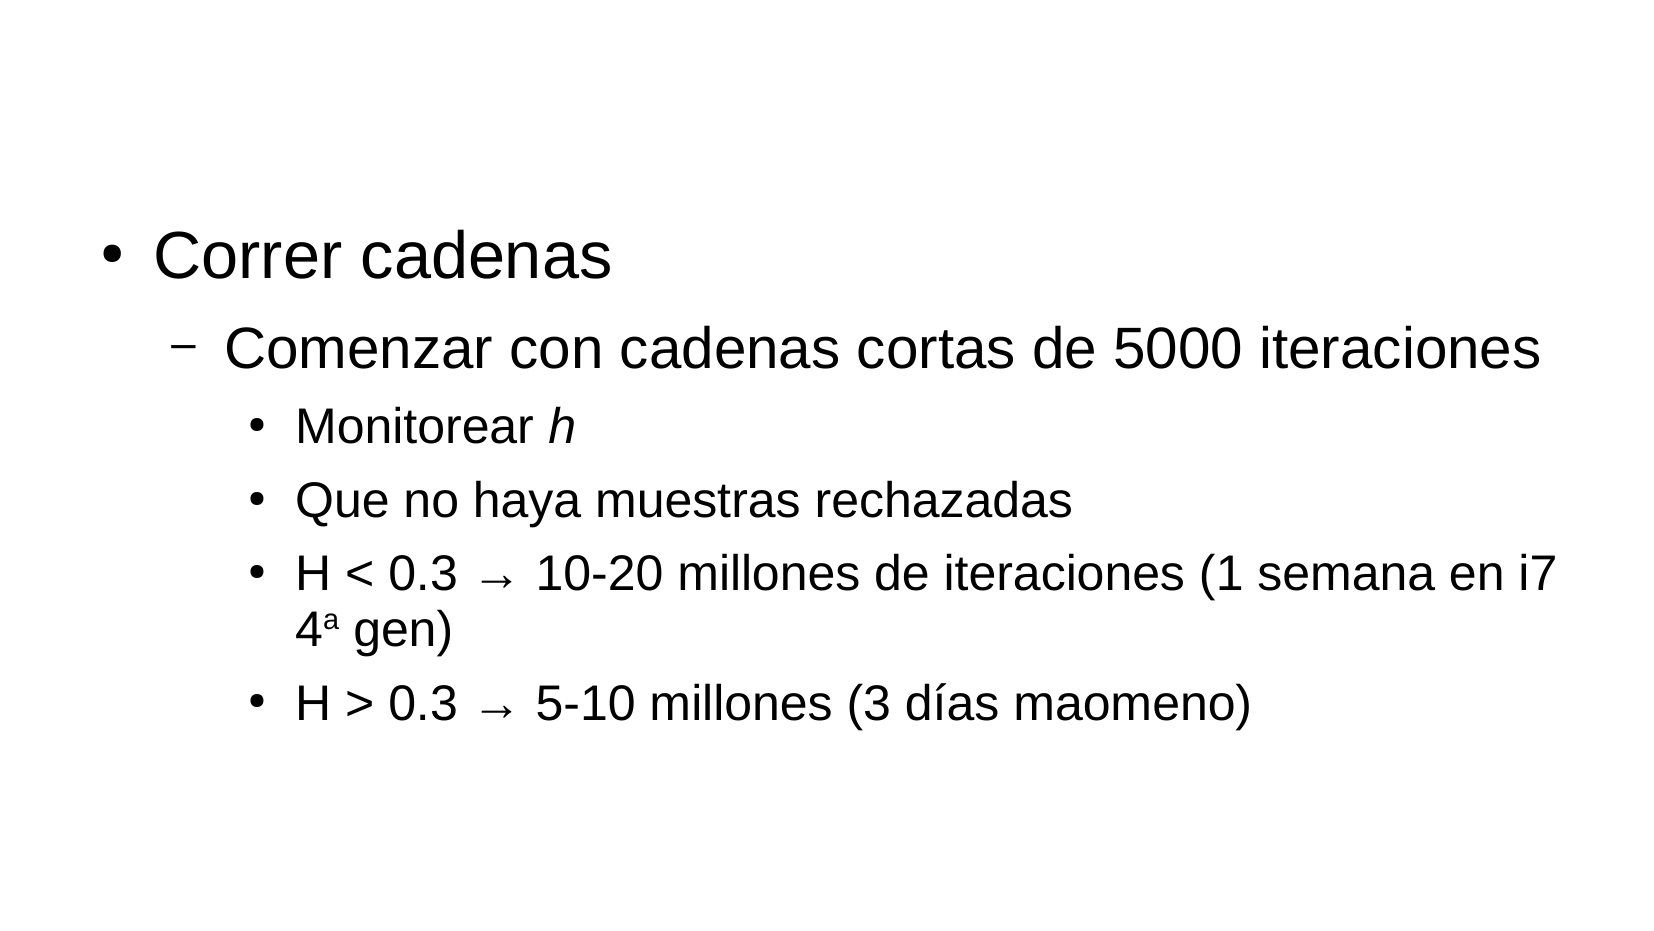

#
Correr cadenas
Comenzar con cadenas cortas de 5000 iteraciones
Monitorear h
Que no haya muestras rechazadas
H < 0.3 → 10-20 millones de iteraciones (1 semana en i7 4a gen)
H > 0.3 → 5-10 millones (3 días maomeno)